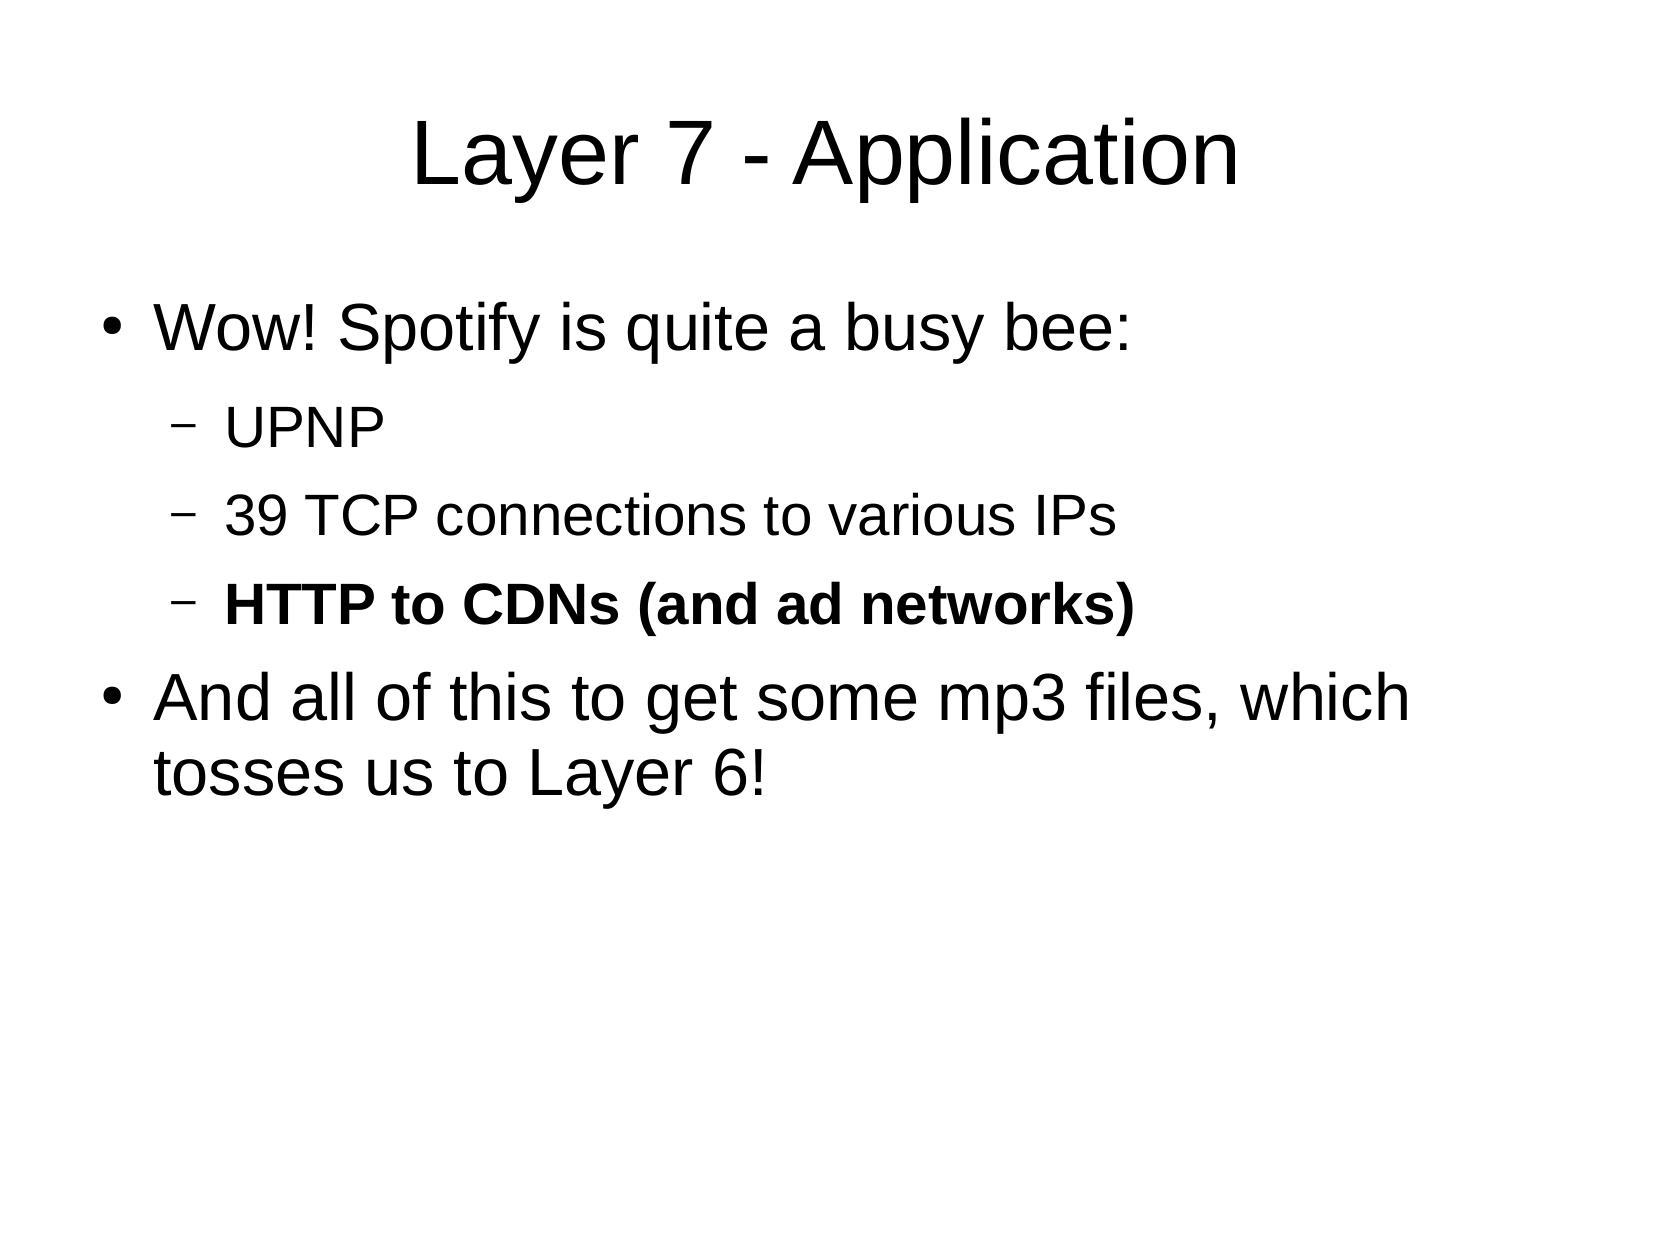

# Layer 7 - Application
Wow! Spotify is quite a busy bee:
UPNP
39 TCP connections to various IPs
HTTP to CDNs (and ad networks)
And all of this to get some mp3 files, which tosses us to Layer 6!